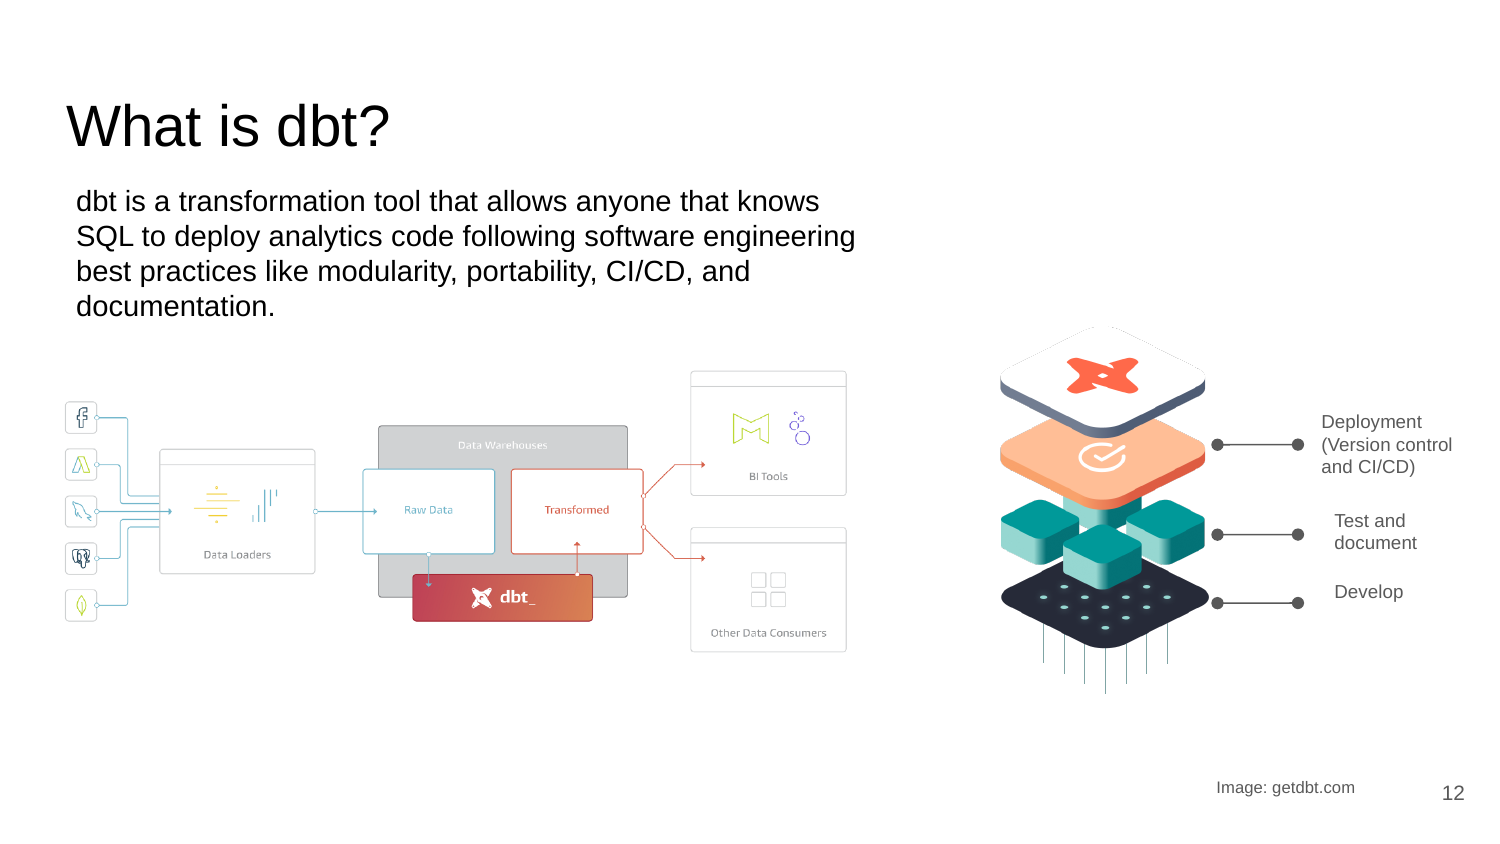

# What is dbt?
dbt is a transformation tool that allows anyone that knows SQL to deploy analytics code following software engineering best practices like modularity, portability, CI/CD, and documentation.
Deployment (Version control and CI/CD)
Test and document
Develop
Image: getdbt.com